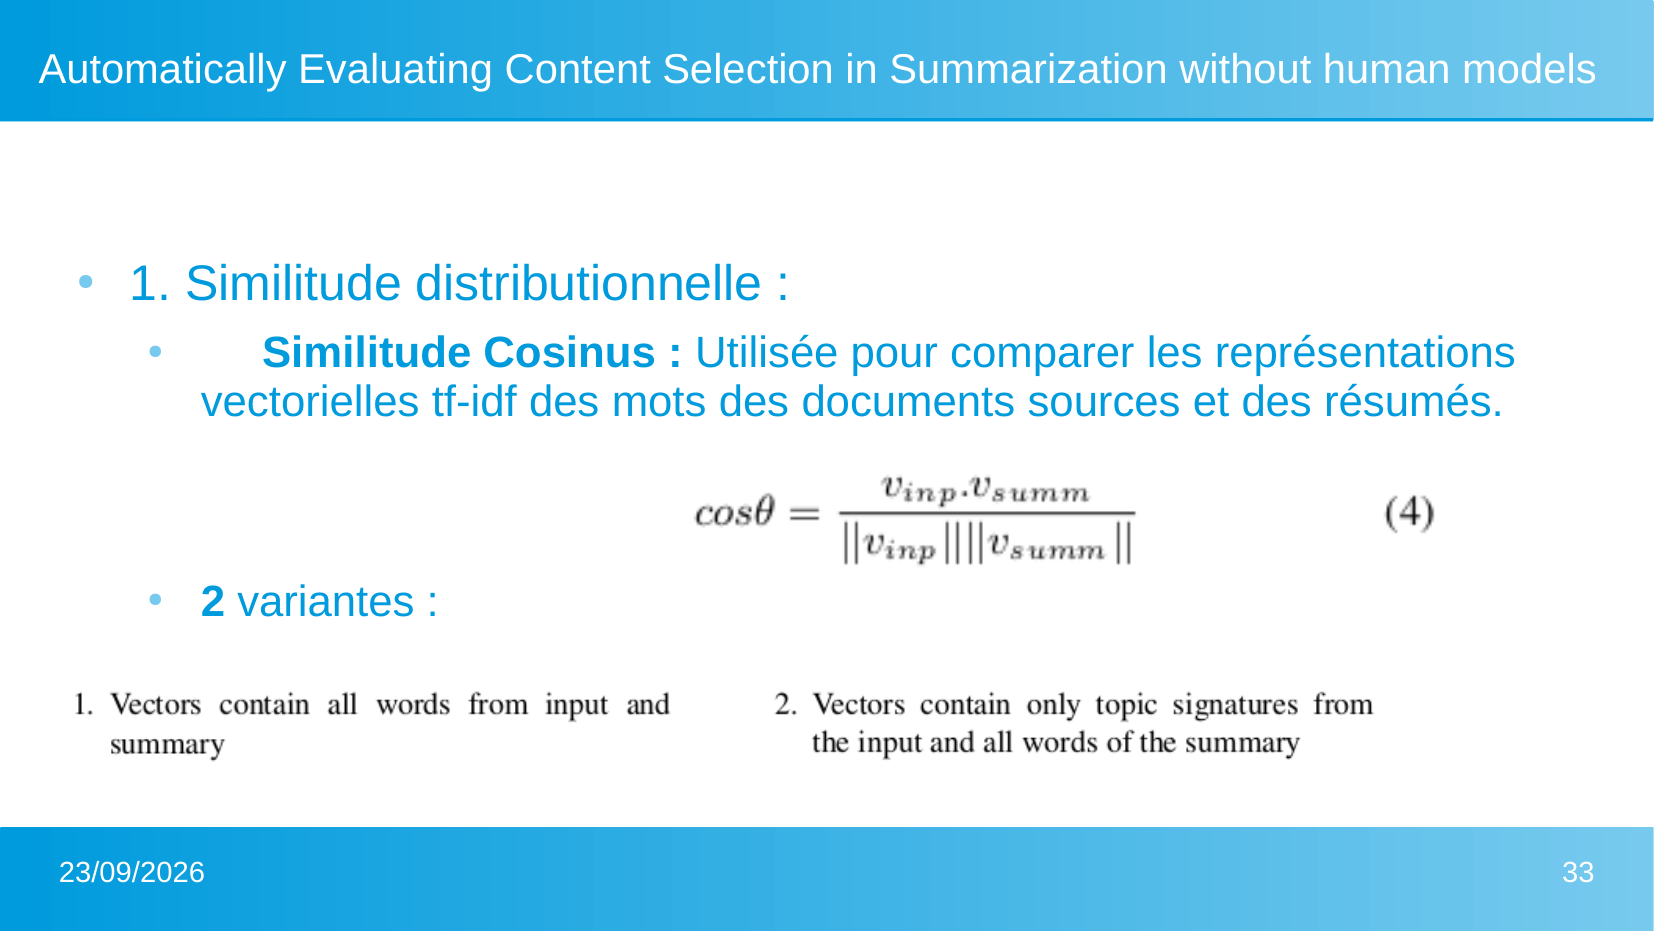

# Automatically Evaluating Content Selection in Summarization without human models
1. Similitude distributionnelle :
 Similitude Cosinus : Utilisée pour comparer les représentations vectorielles tf-idf des mots des documents sources et des résumés.
2 variantes :
33